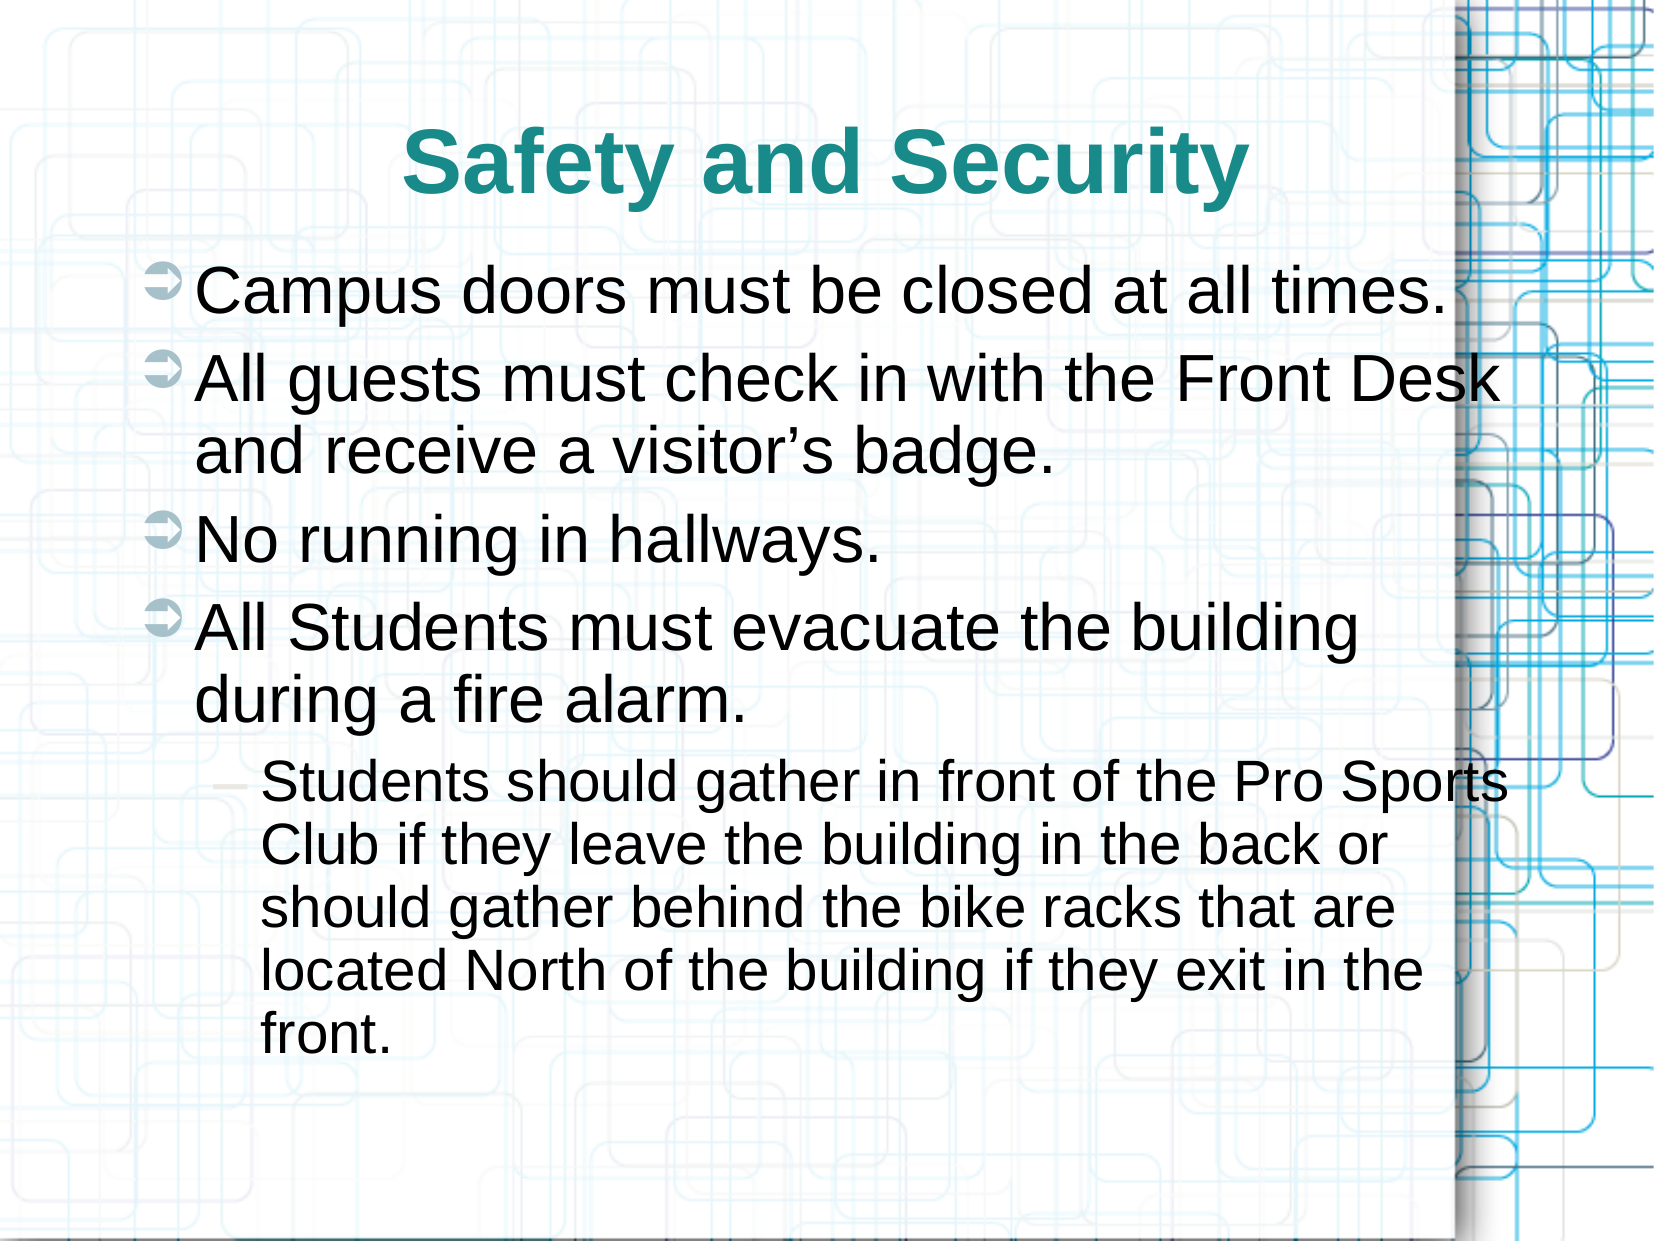

# Safety and Security
Campus doors must be closed at all times.
All guests must check in with the Front Desk and receive a visitor’s badge.
No running in hallways.
All Students must evacuate the building during a fire alarm.
Students should gather in front of the Pro Sports Club if they leave the building in the back or should gather behind the bike racks that are located North of the building if they exit in the front.